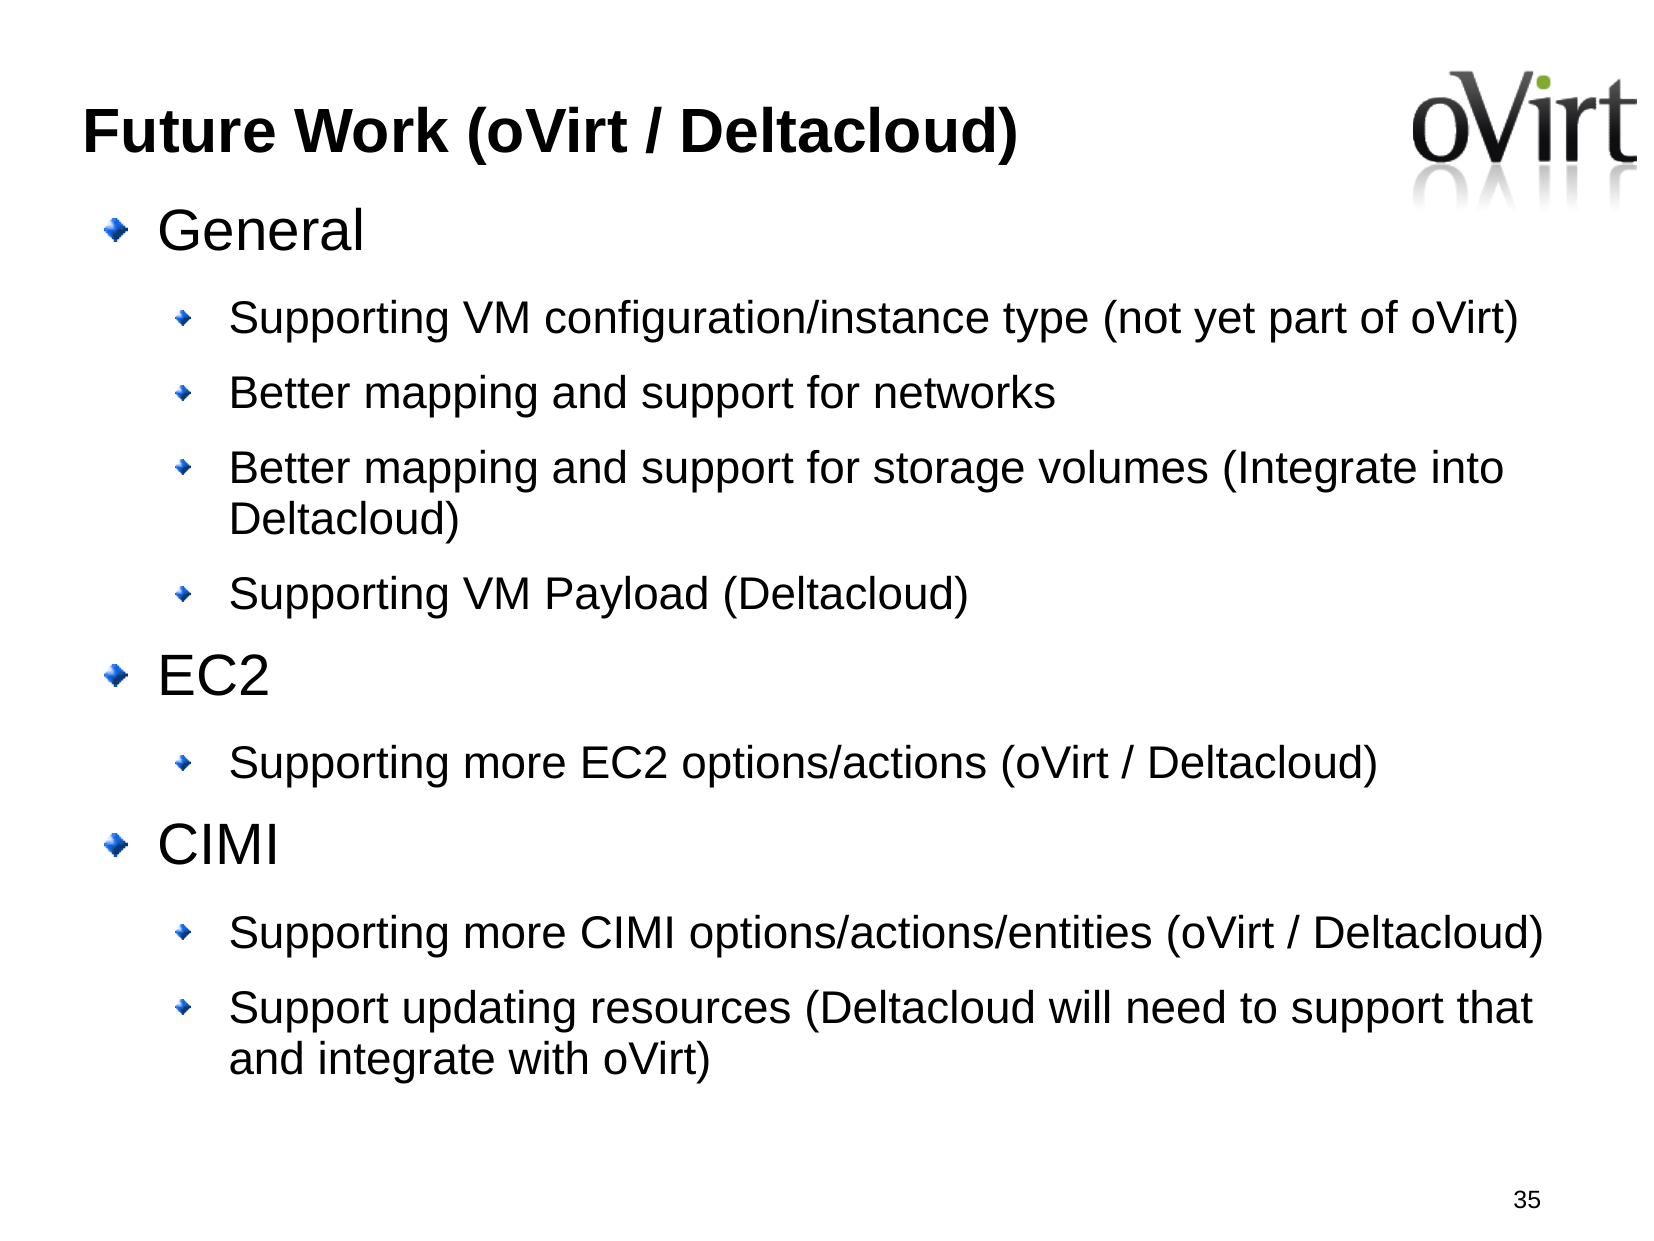

# Future Work (oVirt / Deltacloud)
General
Supporting VM configuration/instance type (not yet part of oVirt)
Better mapping and support for networks
Better mapping and support for storage volumes (Integrate into Deltacloud)
Supporting VM Payload (Deltacloud)
EC2
Supporting more EC2 options/actions (oVirt / Deltacloud)
CIMI
Supporting more CIMI options/actions/entities (oVirt / Deltacloud)
Support updating resources (Deltacloud will need to support that and integrate with oVirt)